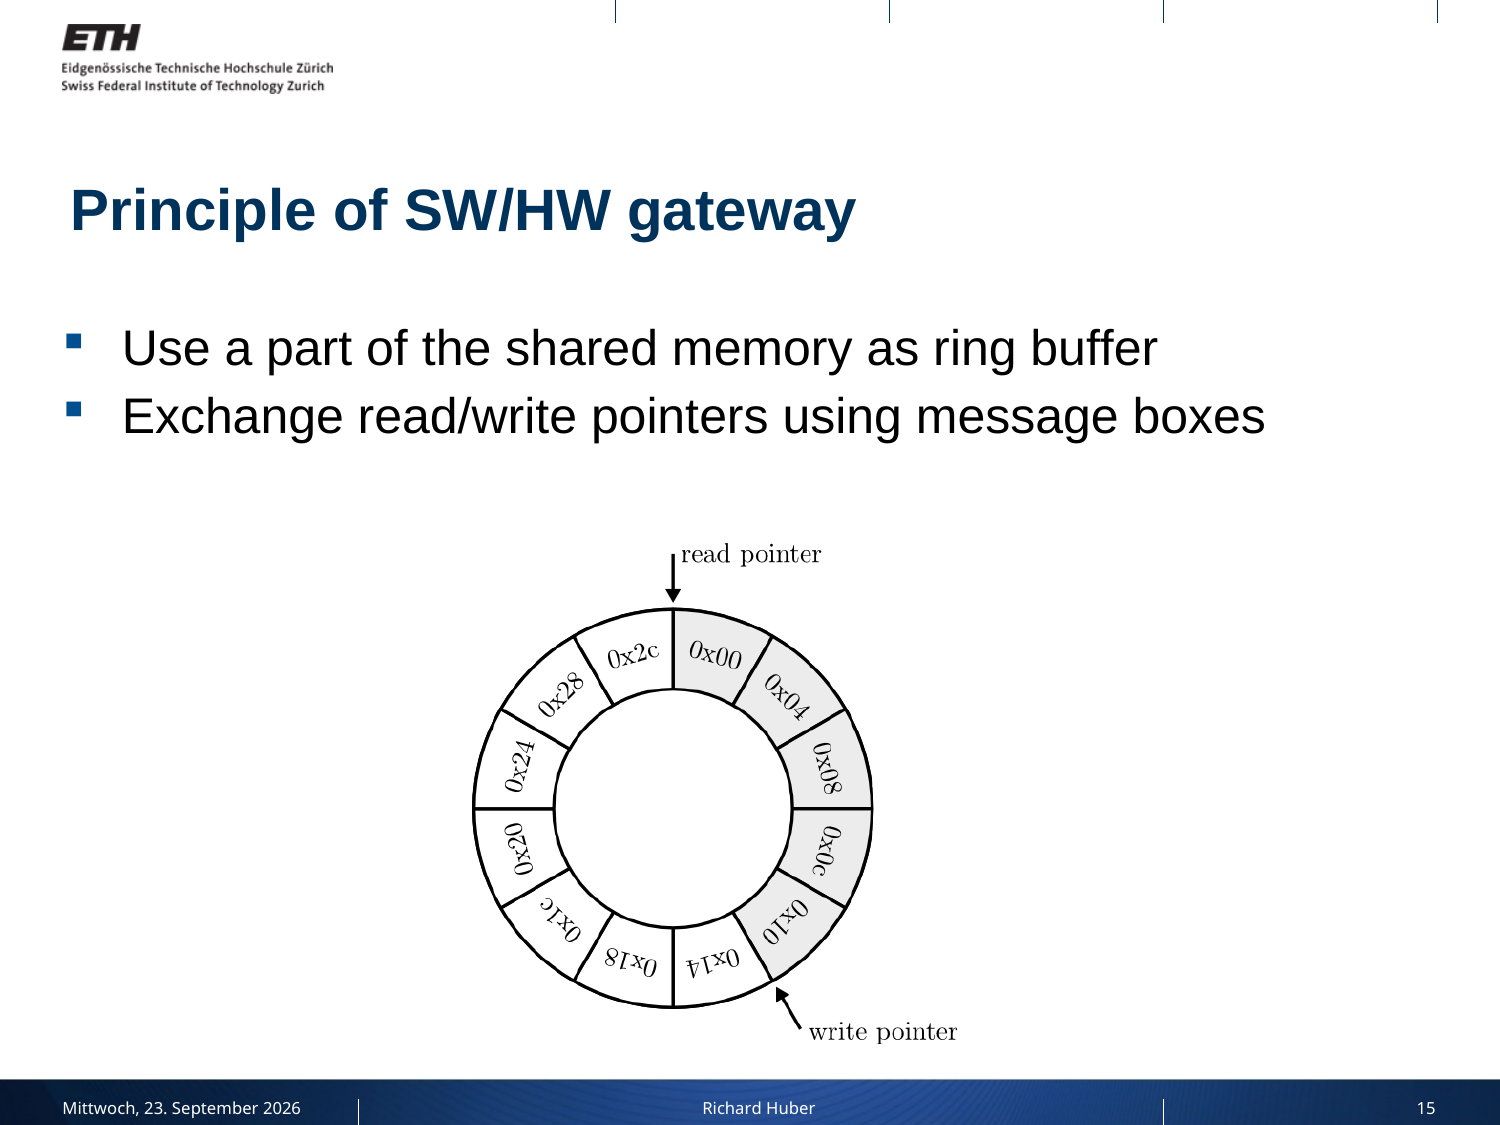

# Principle of SW/HW gateway
Use a part of the shared memory as ring buffer
Exchange read/write pointers using message boxes
15